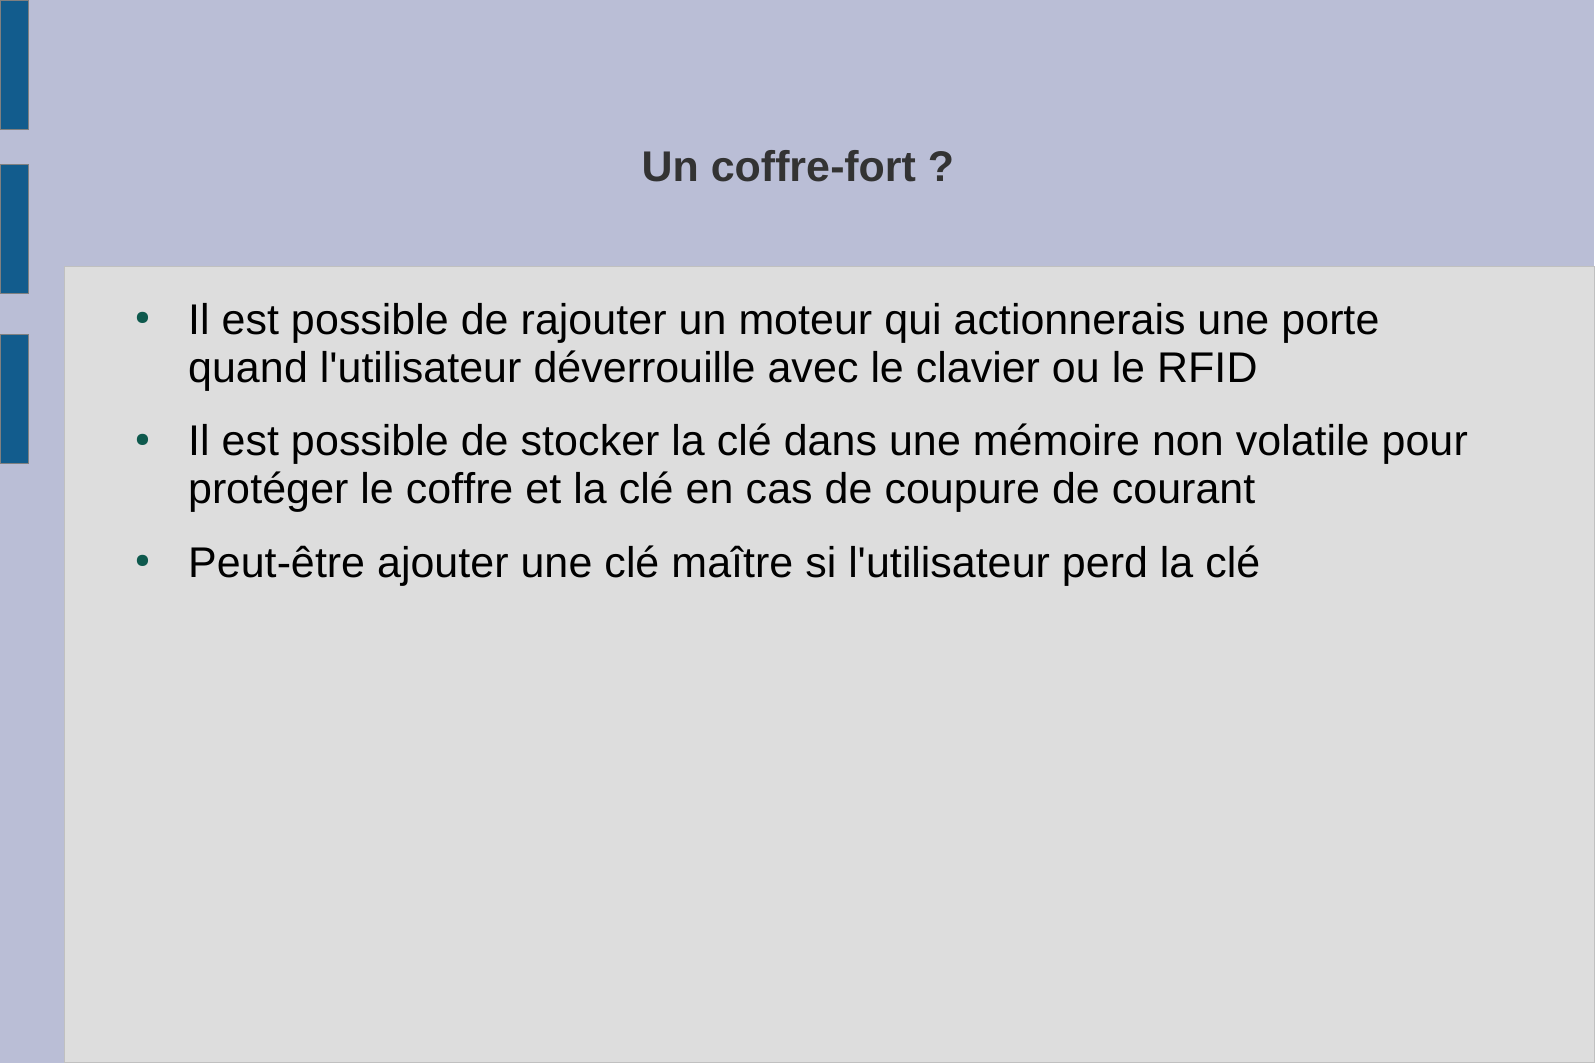

# Un coffre-fort ?
Il est possible de rajouter un moteur qui actionnerais une porte quand l'utilisateur déverrouille avec le clavier ou le RFID
Il est possible de stocker la clé dans une mémoire non volatile pour protéger le coffre et la clé en cas de coupure de courant
Peut-être ajouter une clé maître si l'utilisateur perd la clé